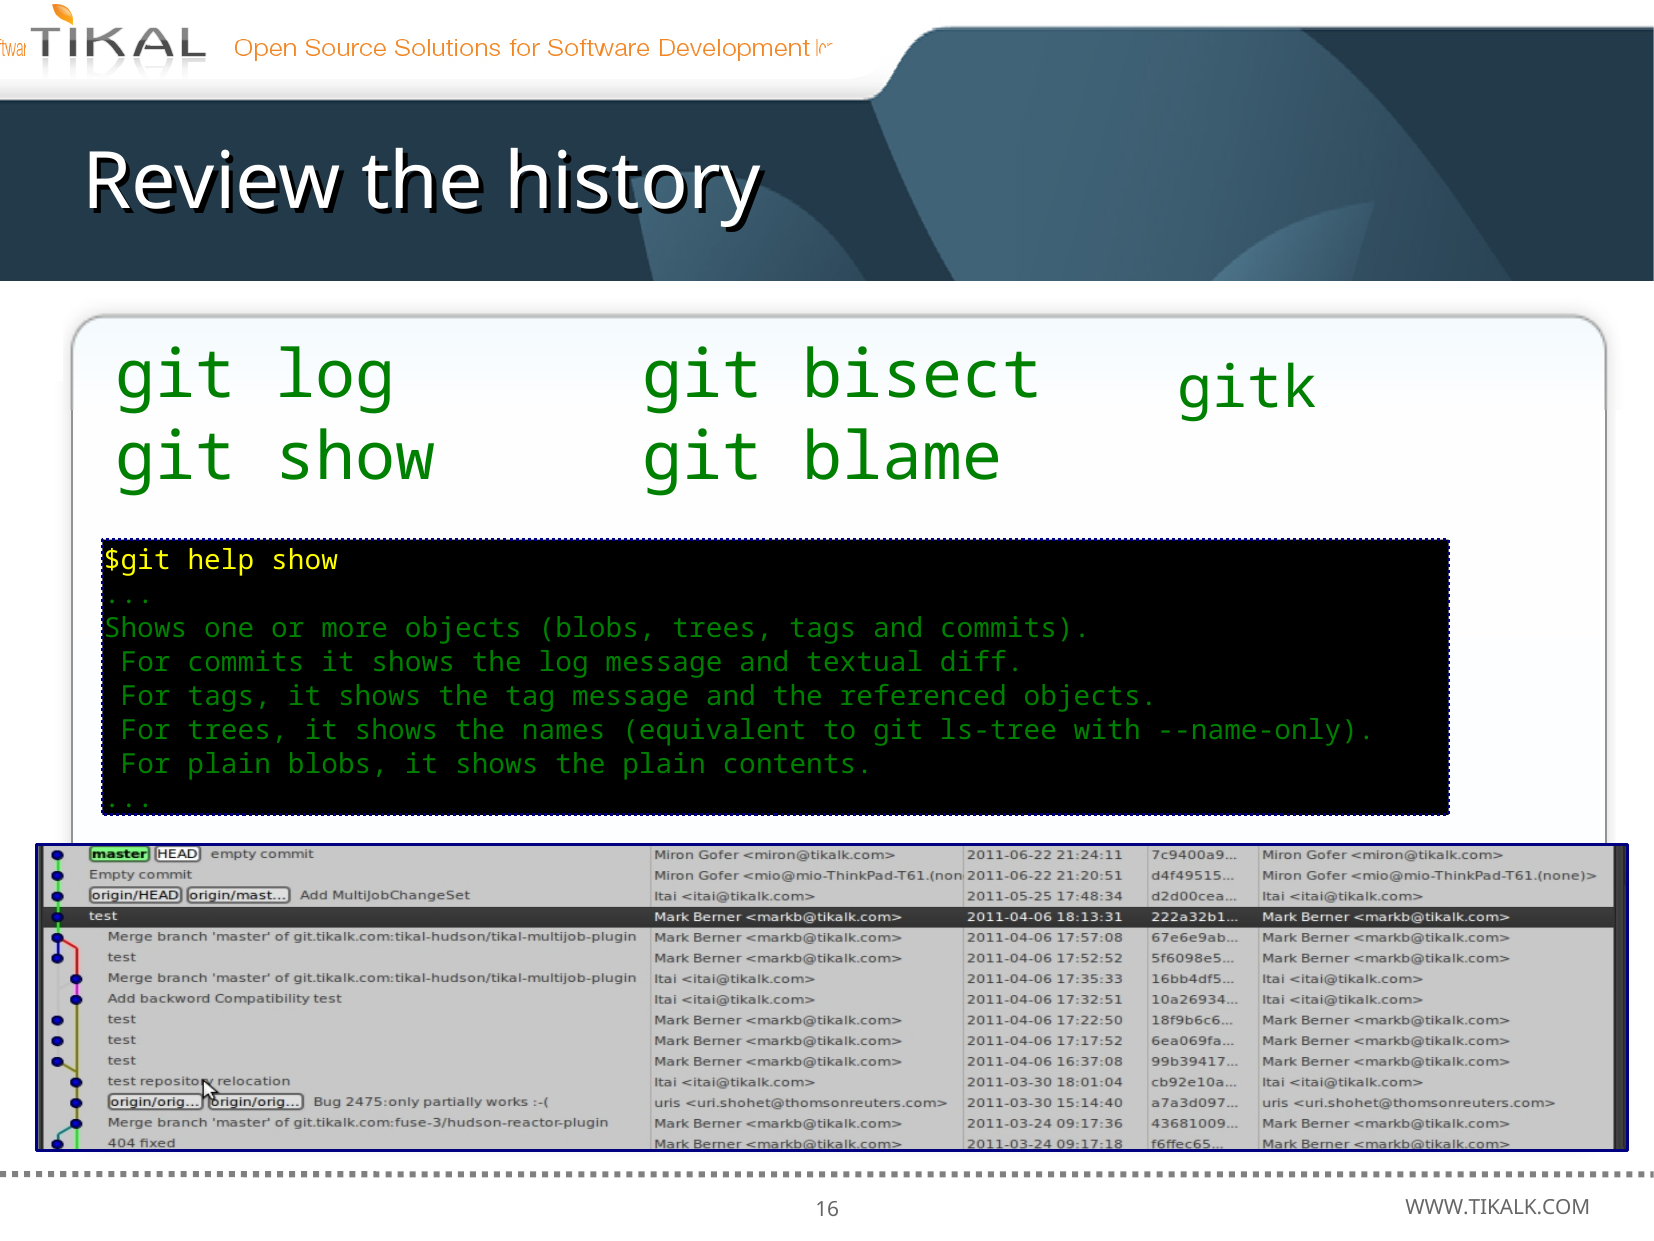

# Review the history
git log
git show
git bisect
git blame
gitk
$git help show
...
Shows one or more objects (blobs, trees, tags and commits).
 For commits it shows the log message and textual diff.
 For tags, it shows the tag message and the referenced objects.
 For trees, it shows the names (equivalent to git ls-tree with --name-only).
 For plain blobs, it shows the plain contents.
...